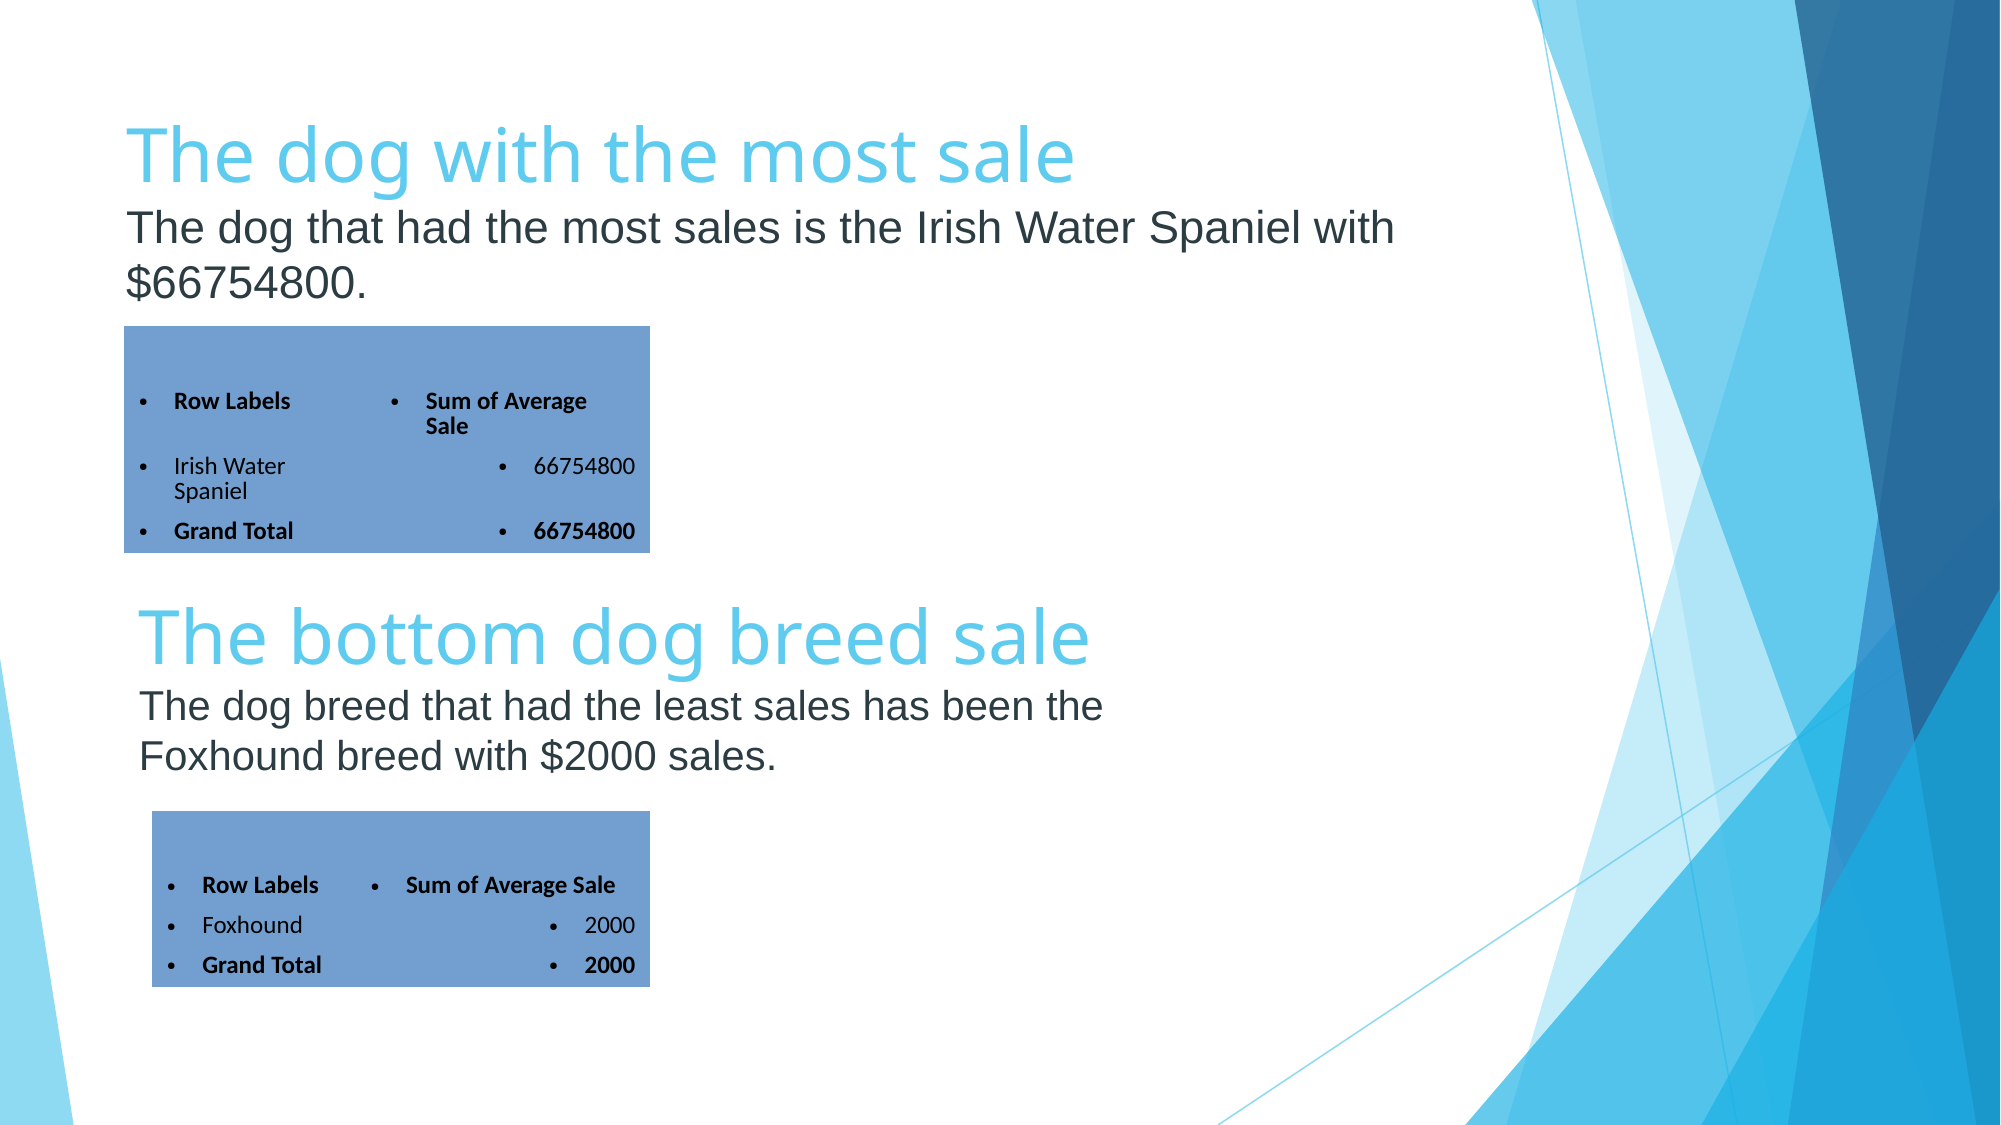

# The dog with the most sale The dog that had the most sales is the Irish Water Spaniel with $66754800.
| | |
| --- | --- |
| Row Labels | Sum of Average Sale |
| Irish Water Spaniel | 66754800 |
| Grand Total | 66754800 |
The bottom dog breed sale
The dog breed that had the least sales has been the Foxhound breed with $2000 sales.
| | |
| --- | --- |
| Row Labels | Sum of Average Sale |
| Foxhound | 2000 |
| Grand Total | 2000 |